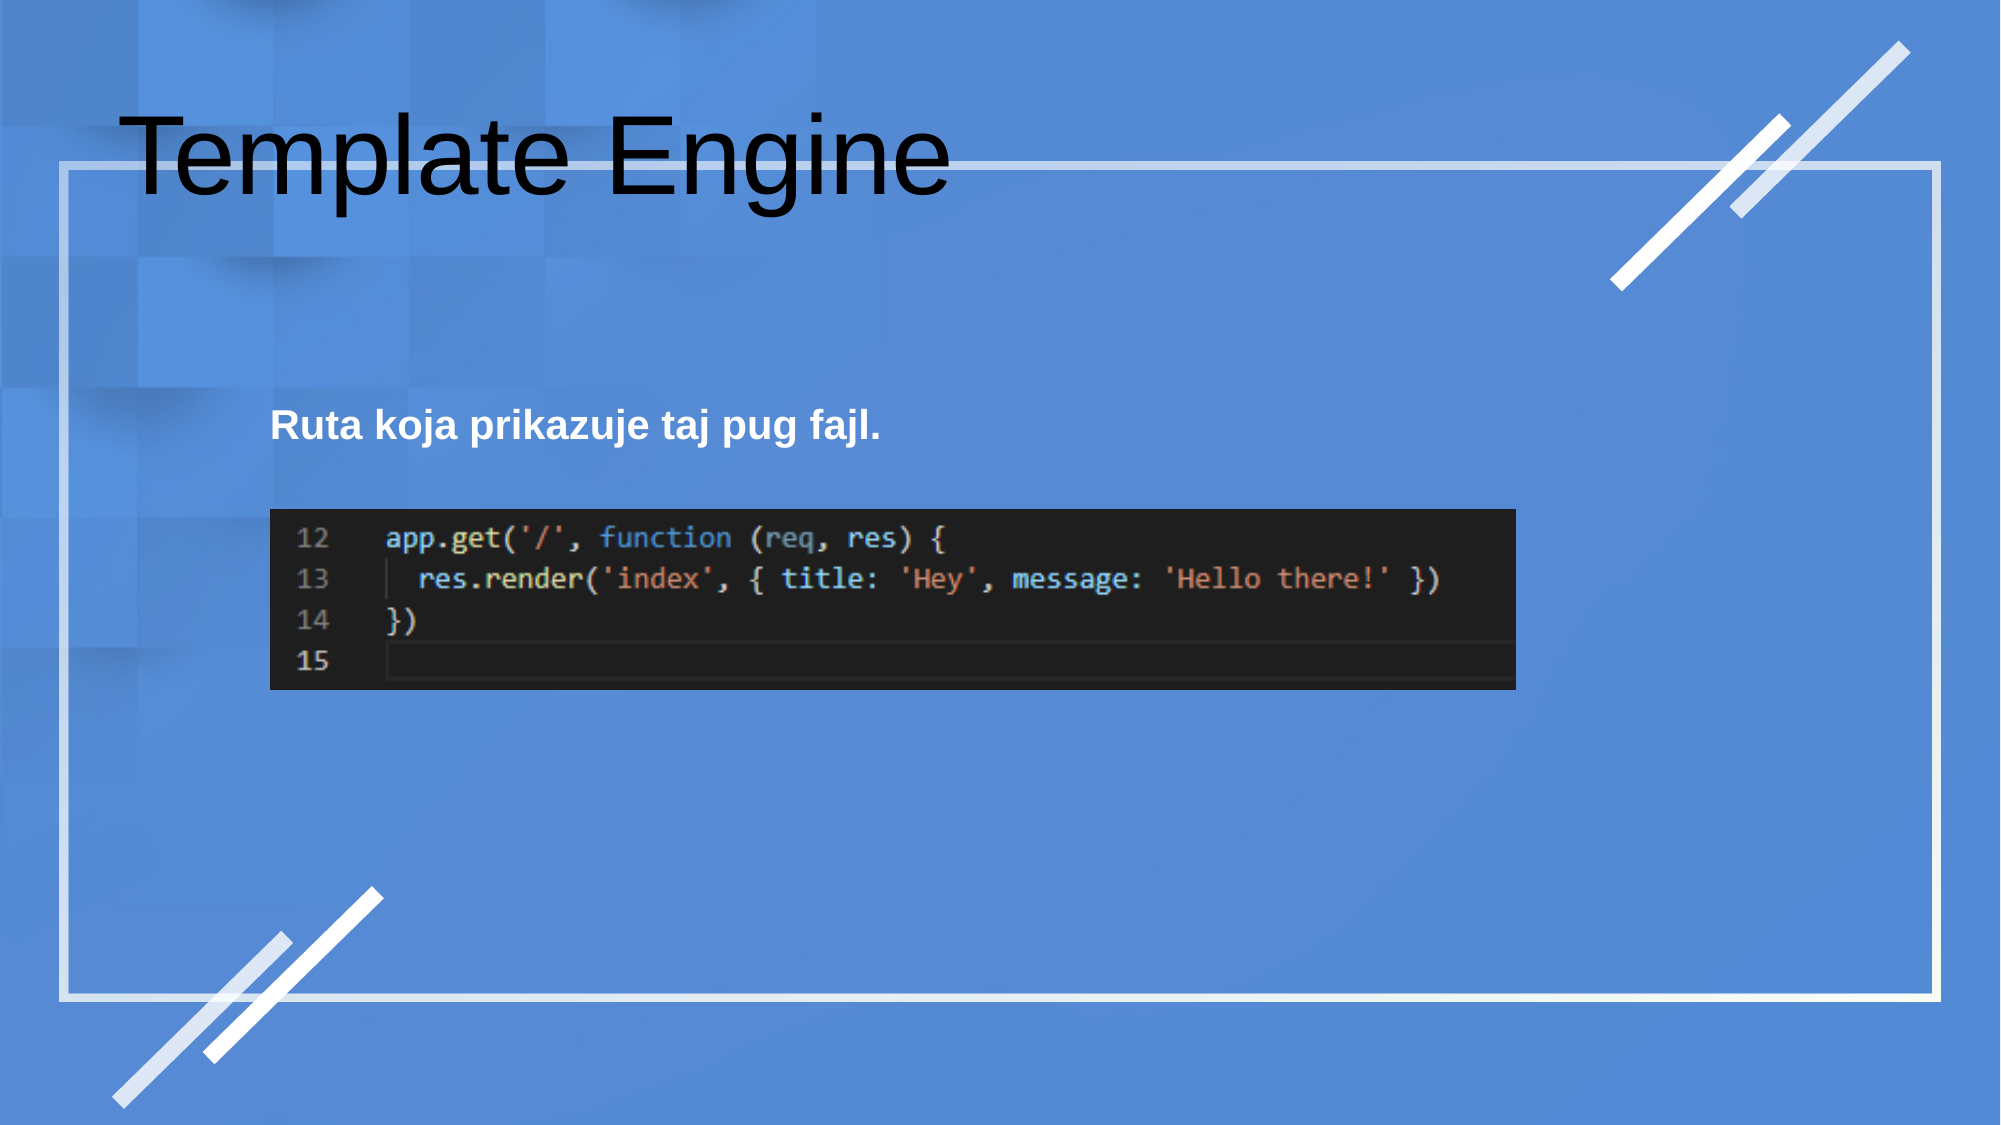

Template Engine
Ruta koja prikazuje taj pug fajl.